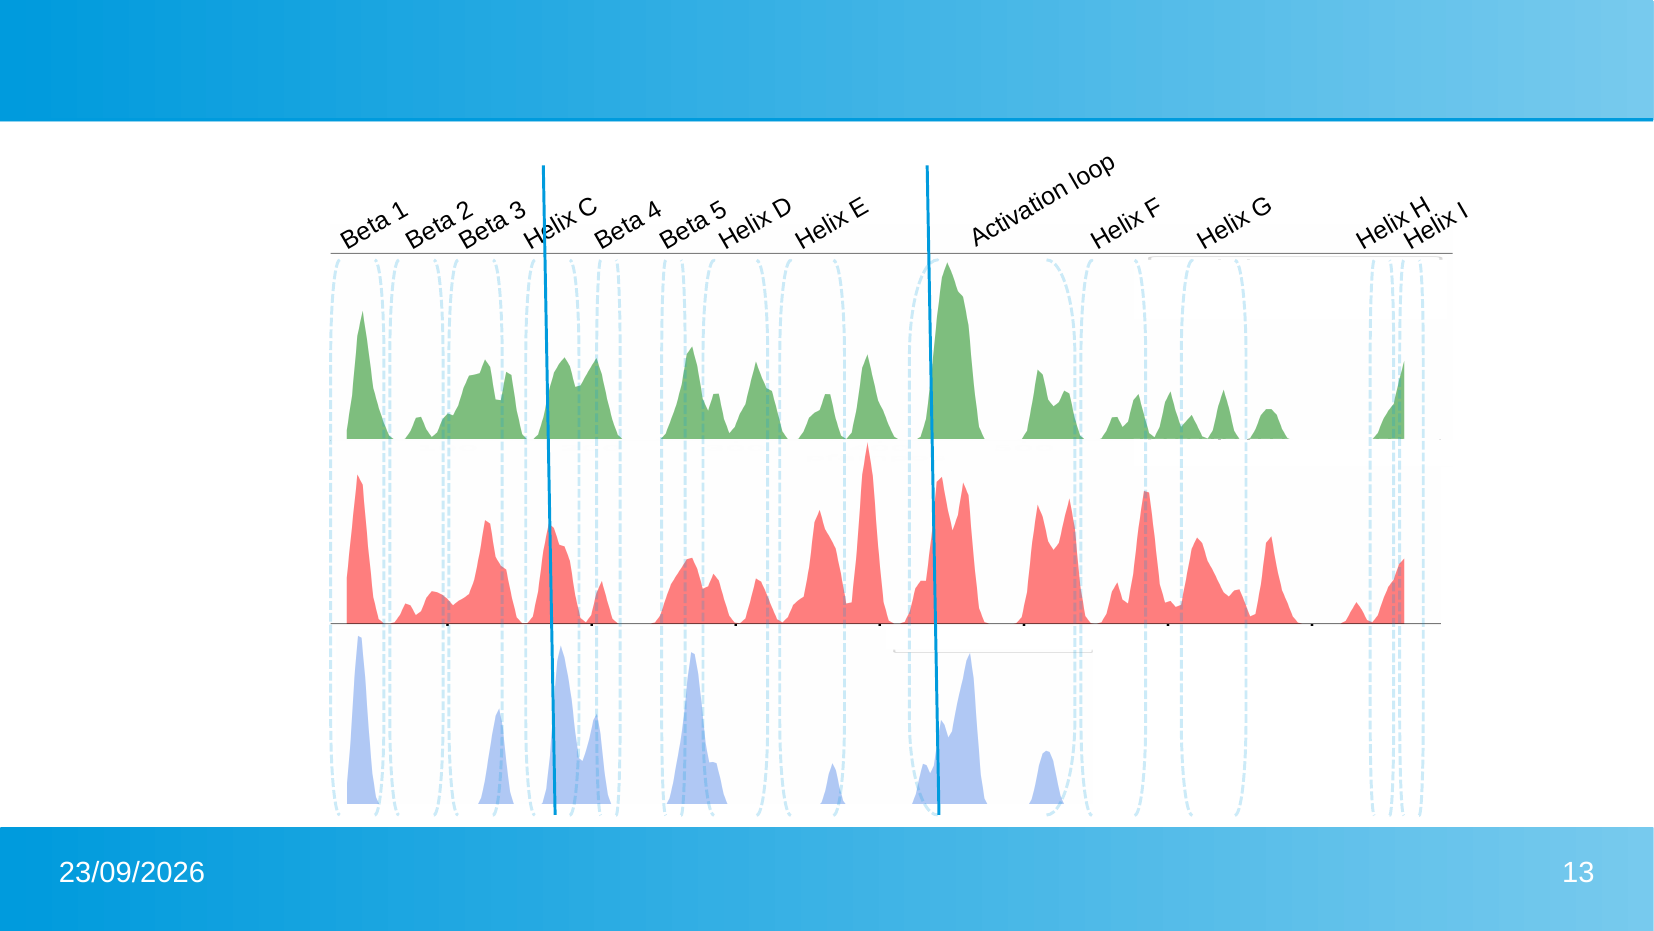

#
Activation loop
Beta 1
Beta 2
Beta 3
Helix C
Beta 4
Beta 5
Helix D
Helix E
Helix F
Helix G
Helix H
Helix I
13